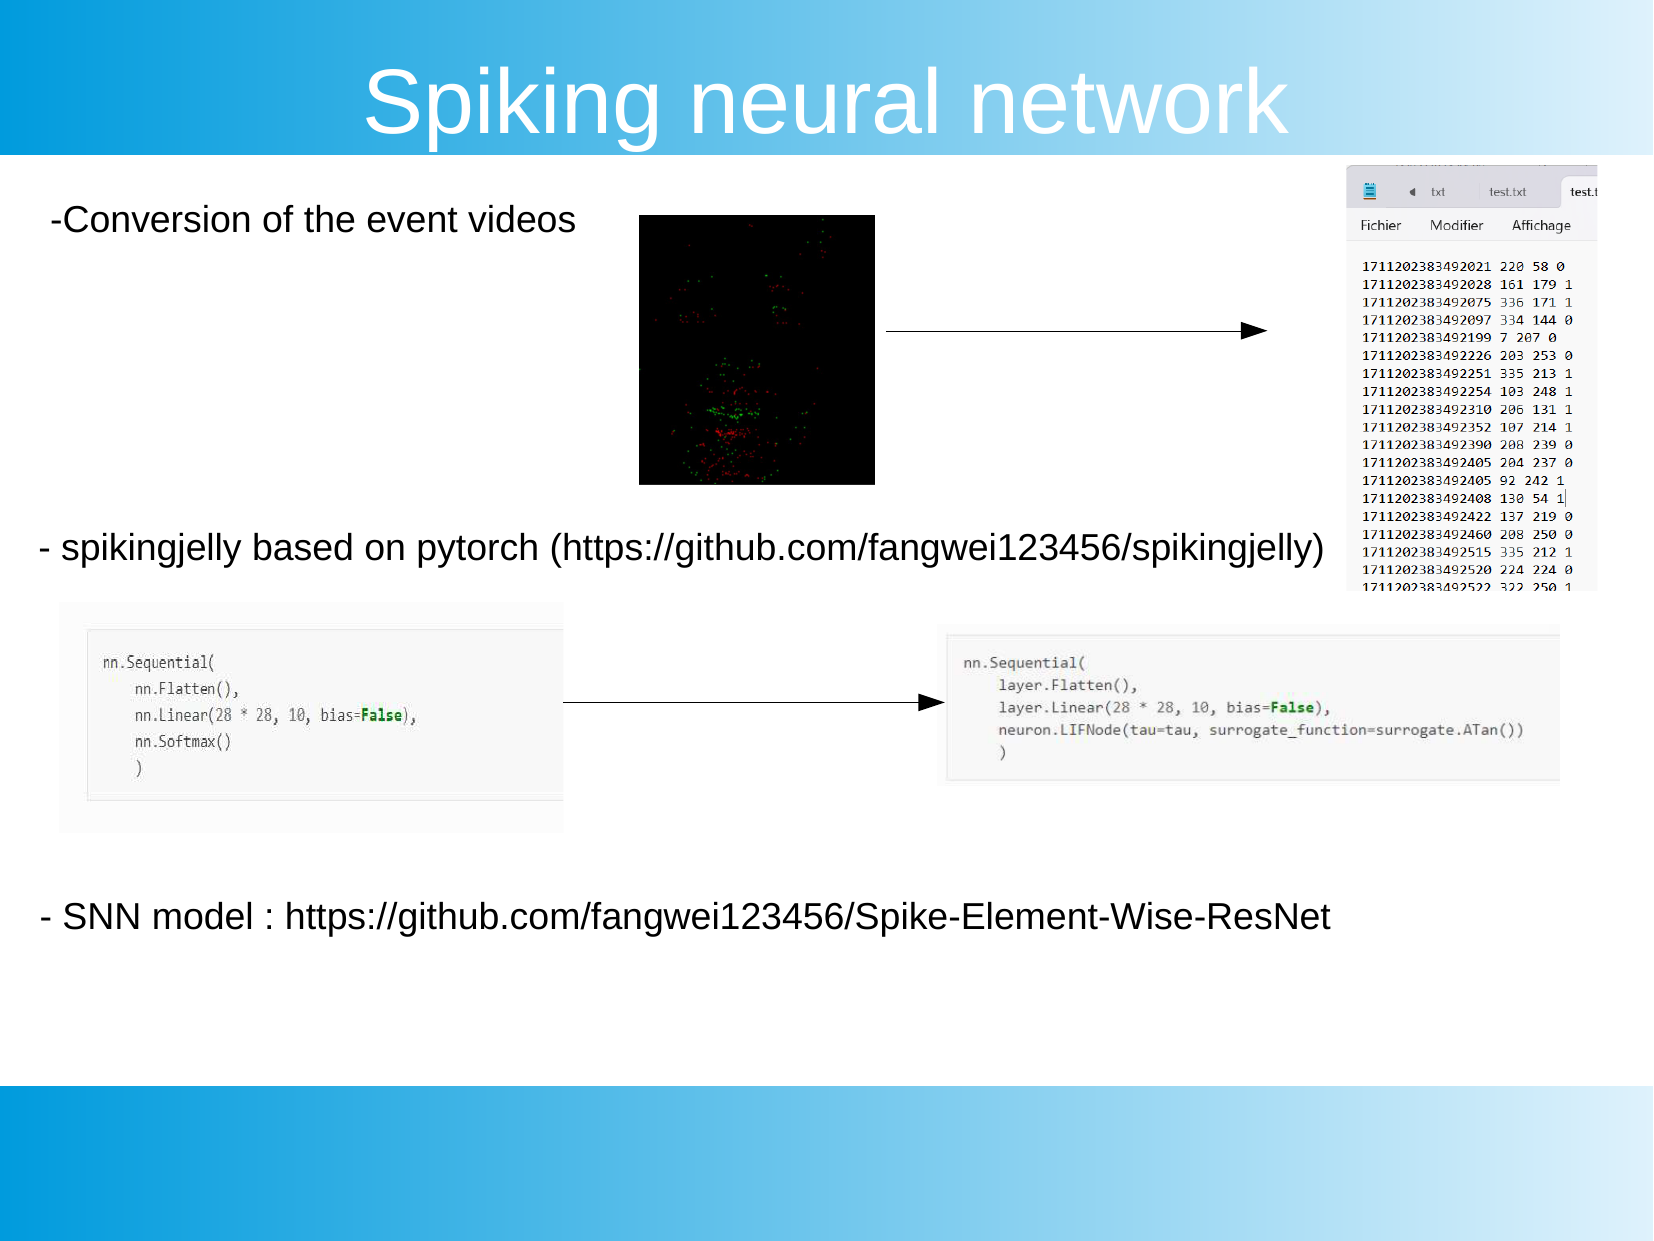

# Spiking neural network
-Conversion of the event videos
- spikingjelly based on pytorch (https://github.com/fangwei123456/spikingjelly)
- SNN model : https://github.com/fangwei123456/Spike-Element-Wise-ResNet